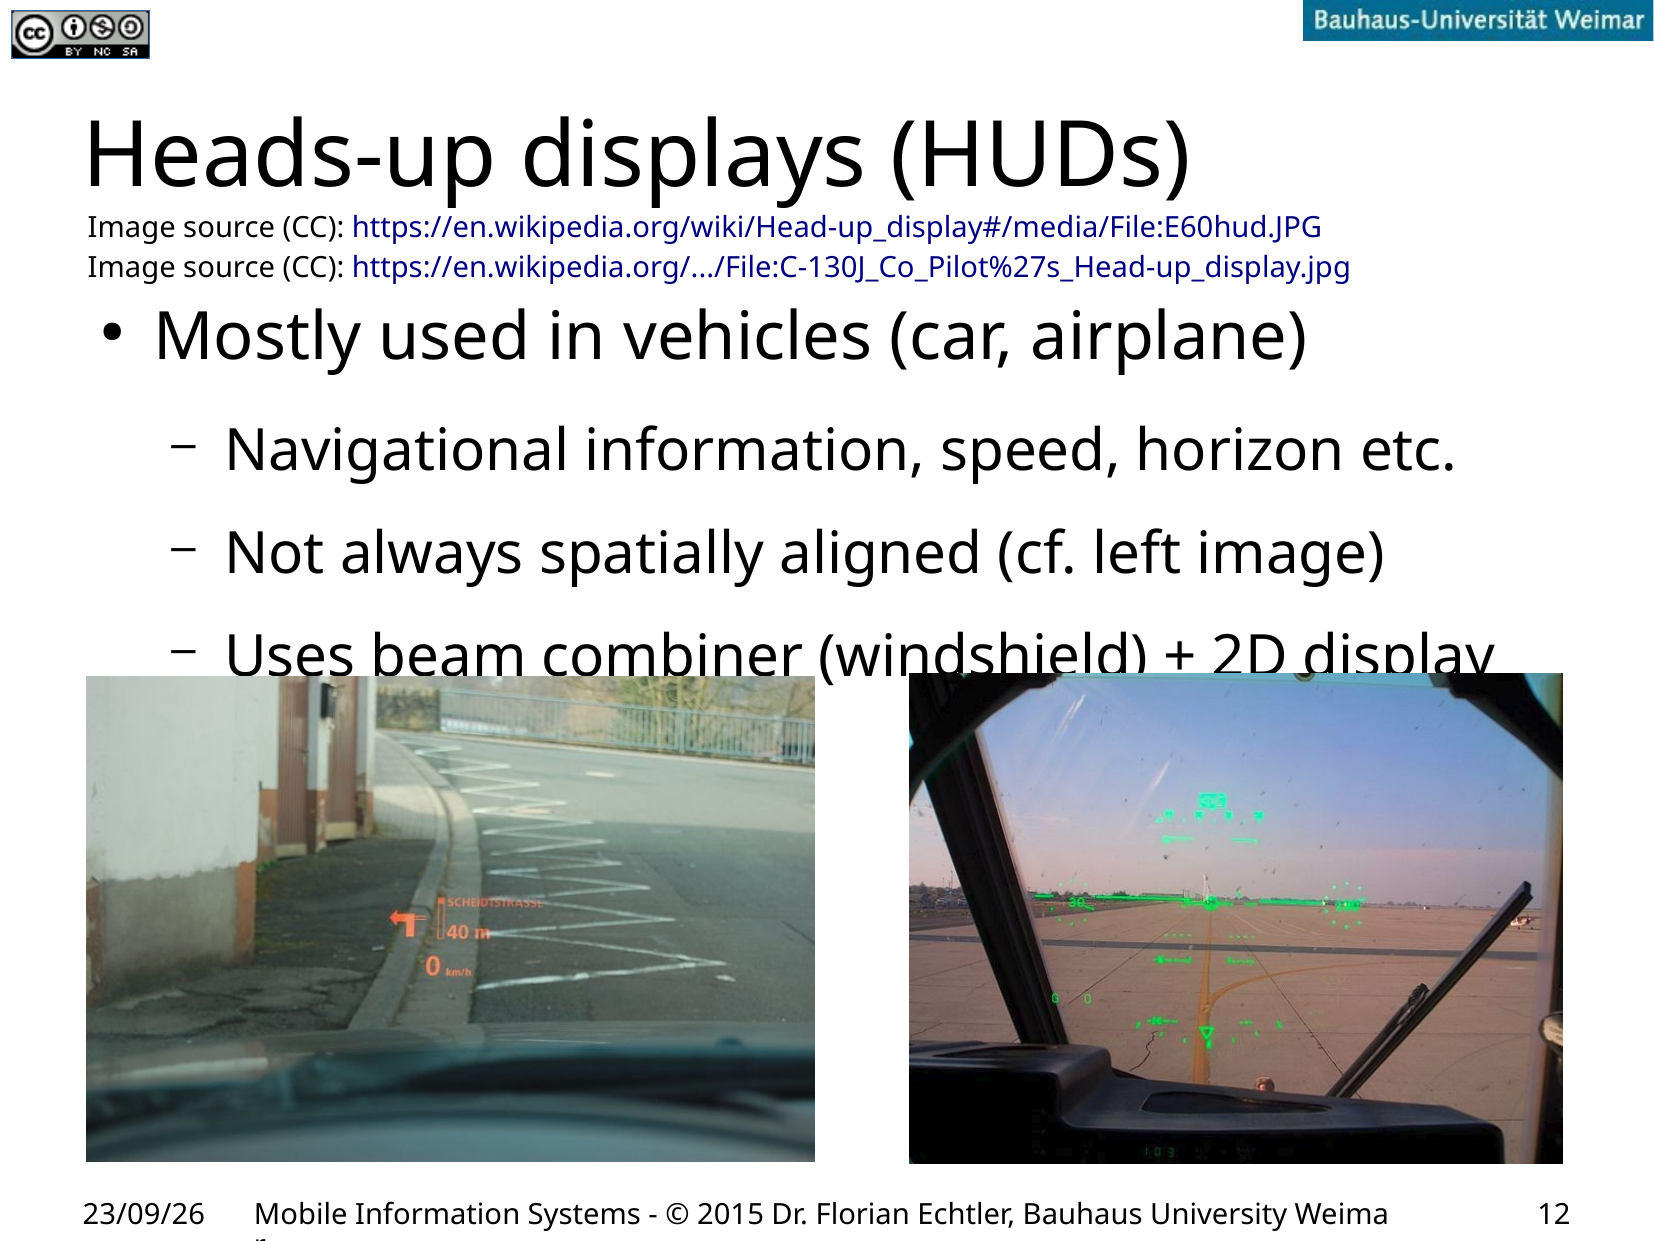

# Heads-up displays (HUDs)
Image source (CC): https://en.wikipedia.org/wiki/Head-up_display#/media/File:E60hud.JPG
Image source (CC): https://en.wikipedia.org/.../File:C-130J_Co_Pilot%27s_Head-up_display.jpg
Mostly used in vehicles (car, airplane)
Navigational information, speed, horizon etc.
Not always spatially aligned (cf. left image)
Uses beam combiner (windshield) + 2D display
Mobile Information Systems - © 2015 Dr. Florian Echtler, Bauhaus University Weimar
12